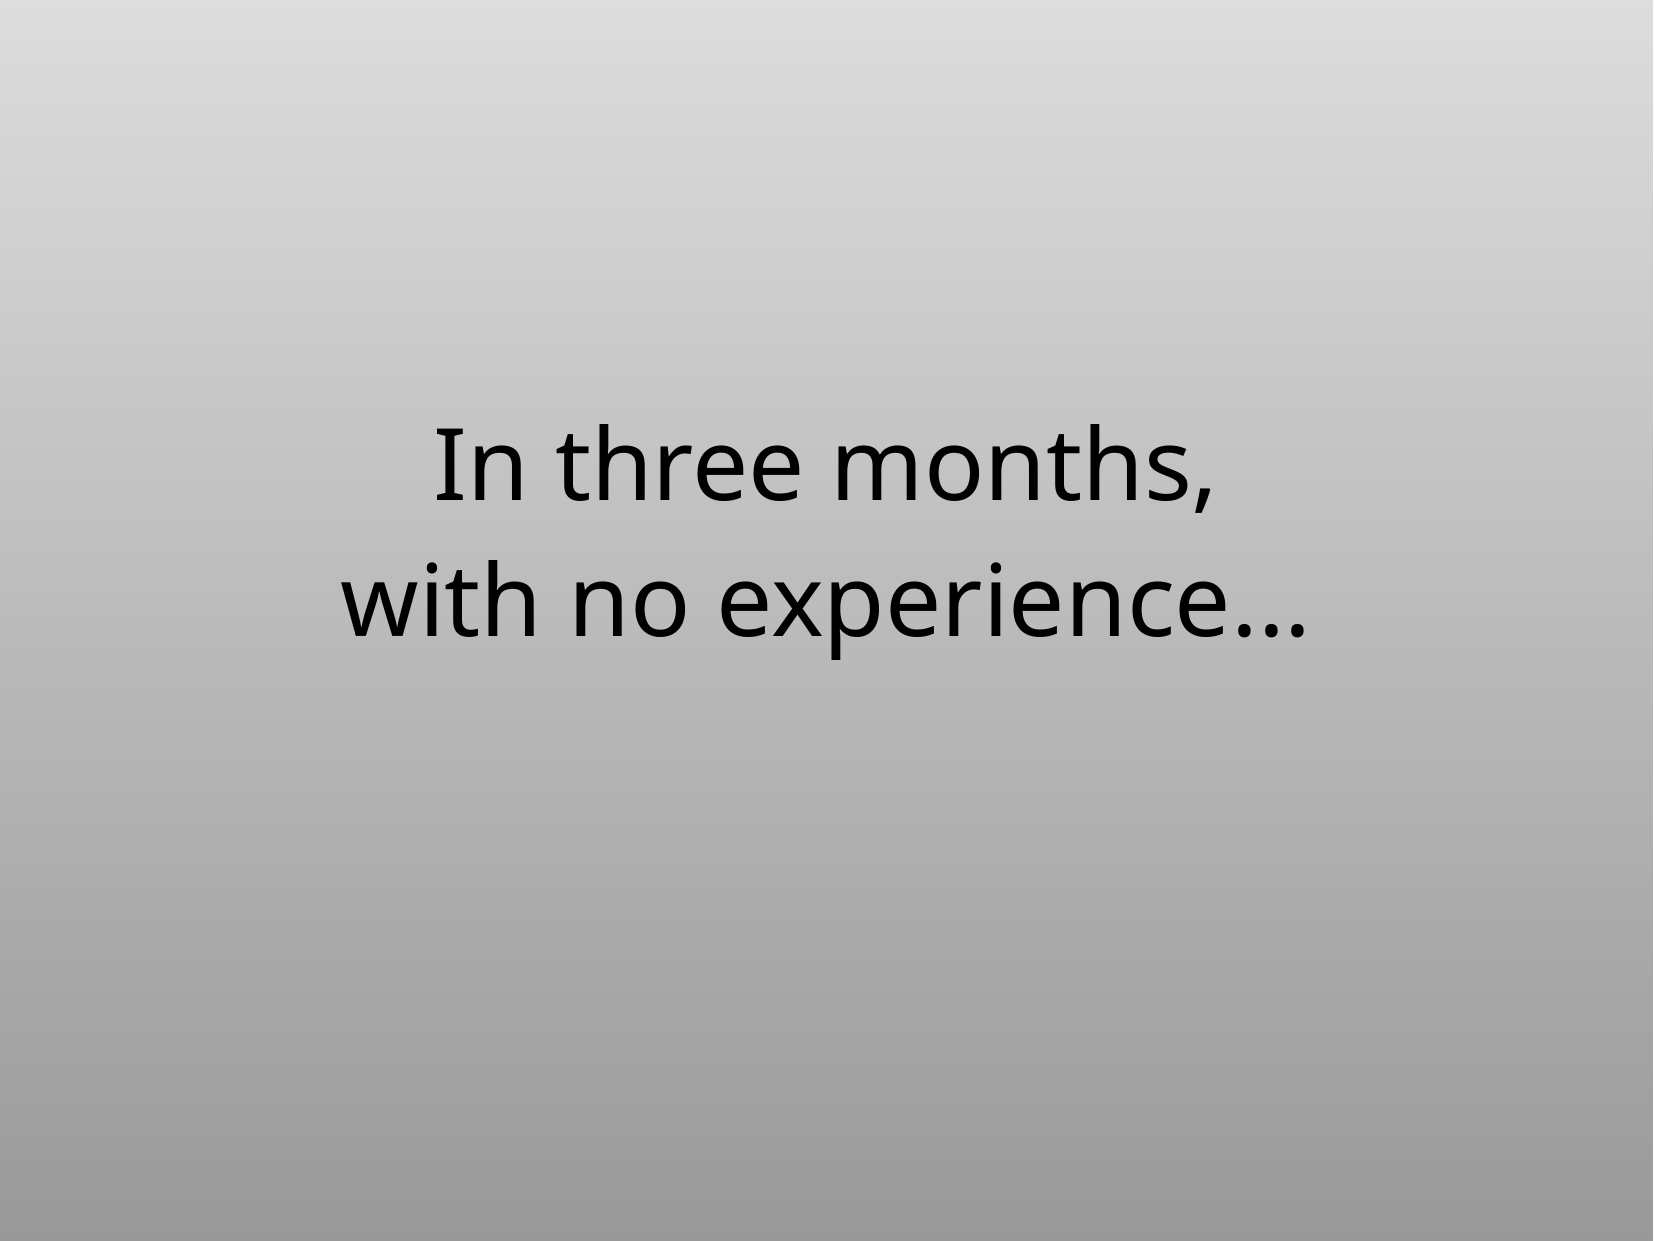

# In three months,
with no experience...